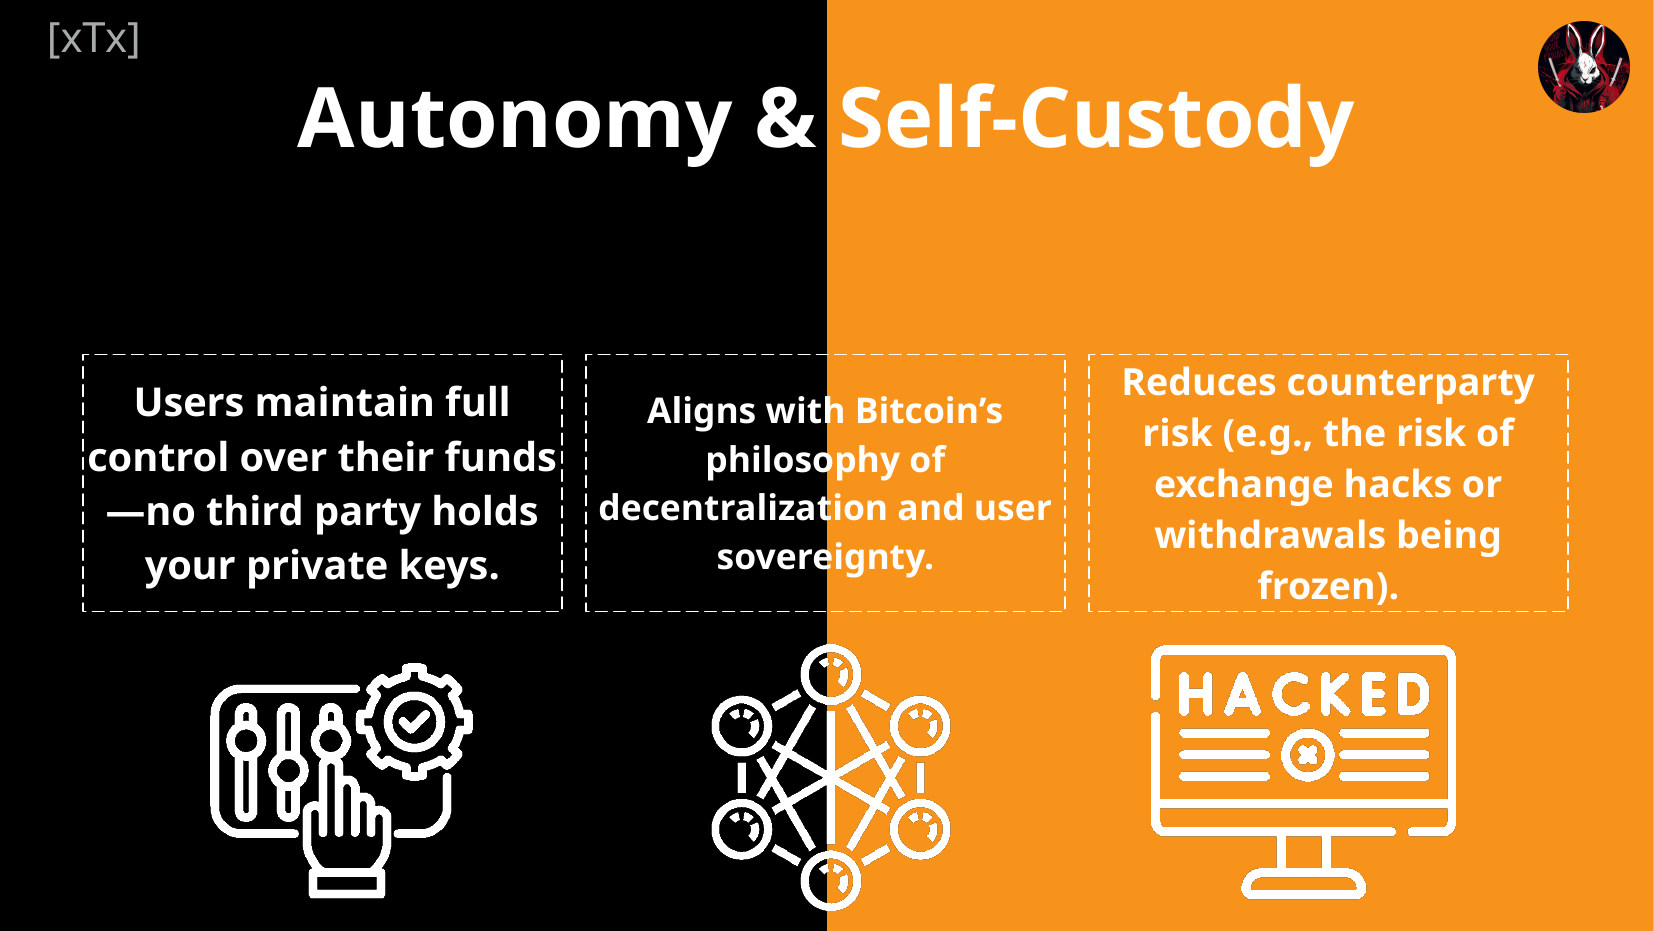

[xTx]
Autonomy & Self-Custody
# Users maintain full control over their funds—no third party holds your private keys.
Aligns with Bitcoin’s philosophy of decentralization and user sovereignty.
Reduces counterparty risk (e.g., the risk of exchange hacks or withdrawals being frozen).